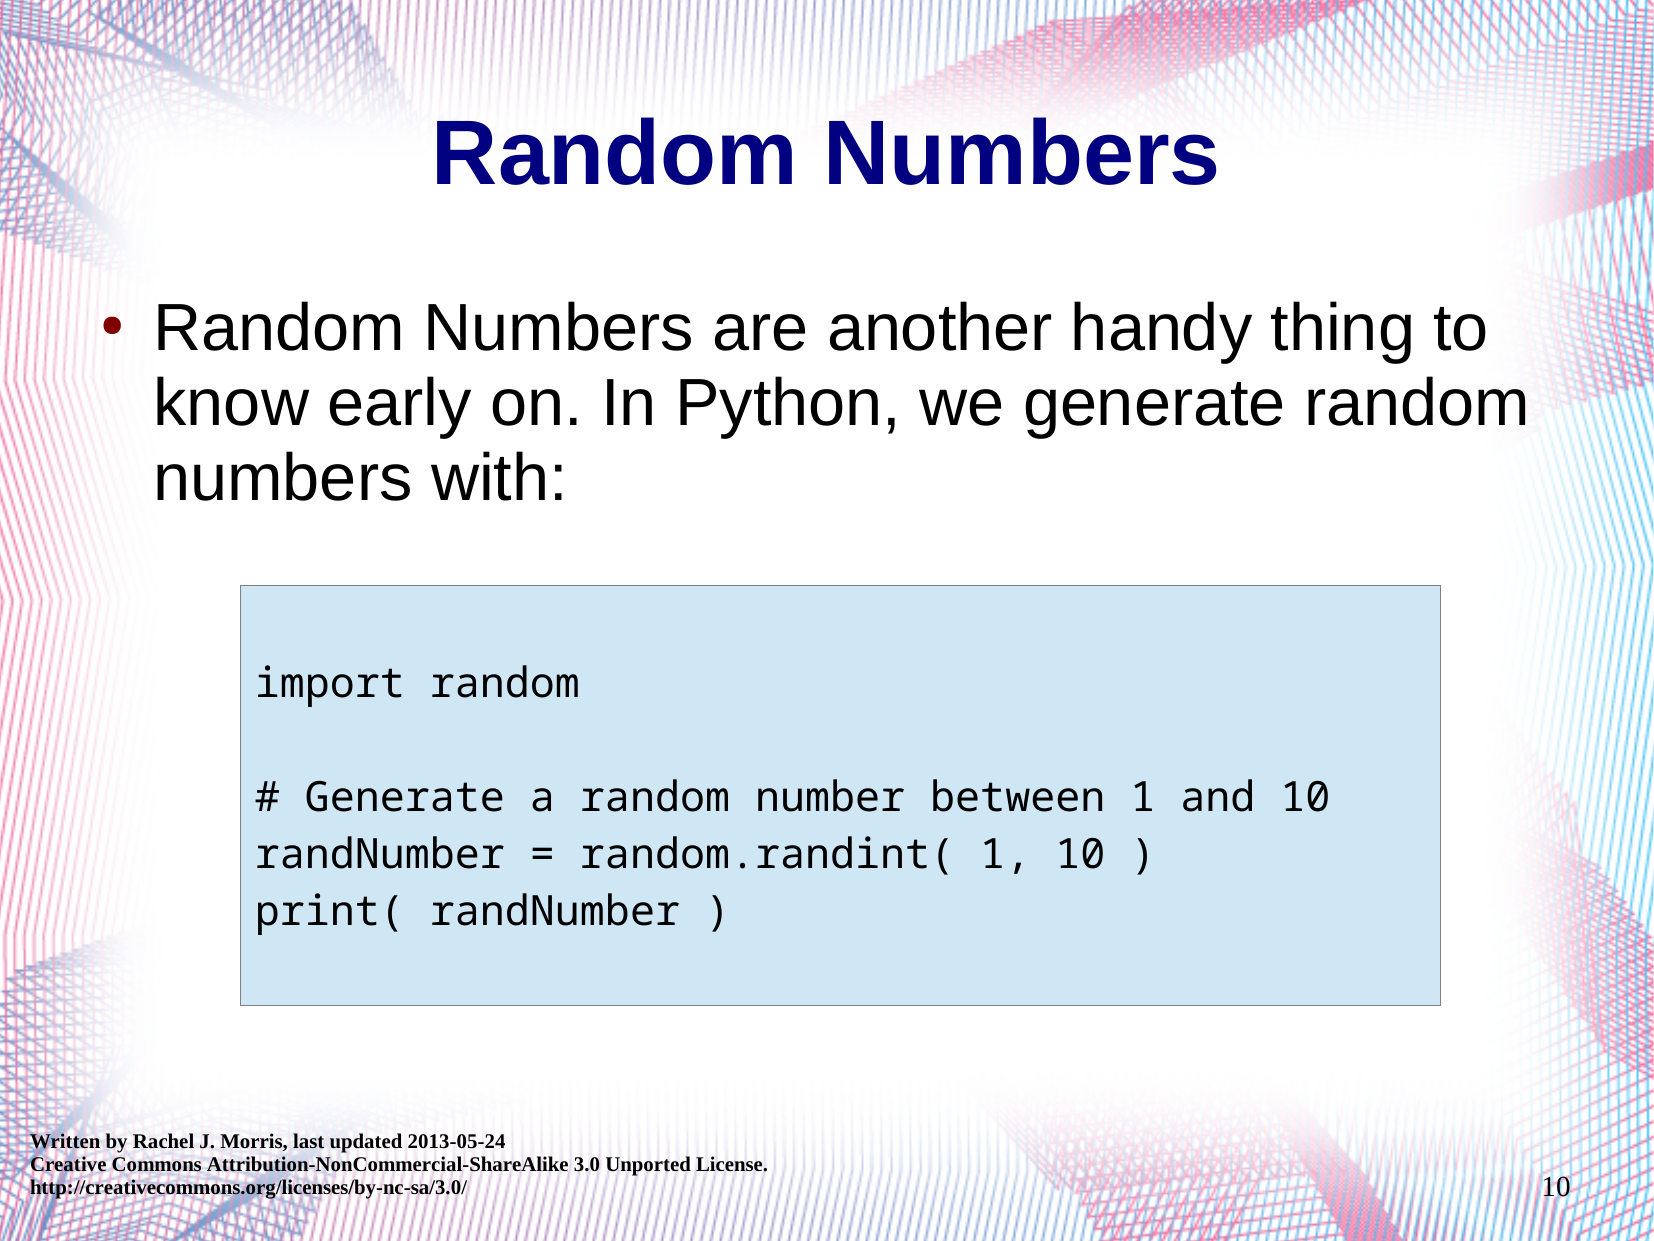

# Random Numbers
Random Numbers are another handy thing to know early on. In Python, we generate random numbers with:
import random
# Generate a random number between 1 and 10
randNumber = random.randint( 1, 10 )
print( randNumber )
10